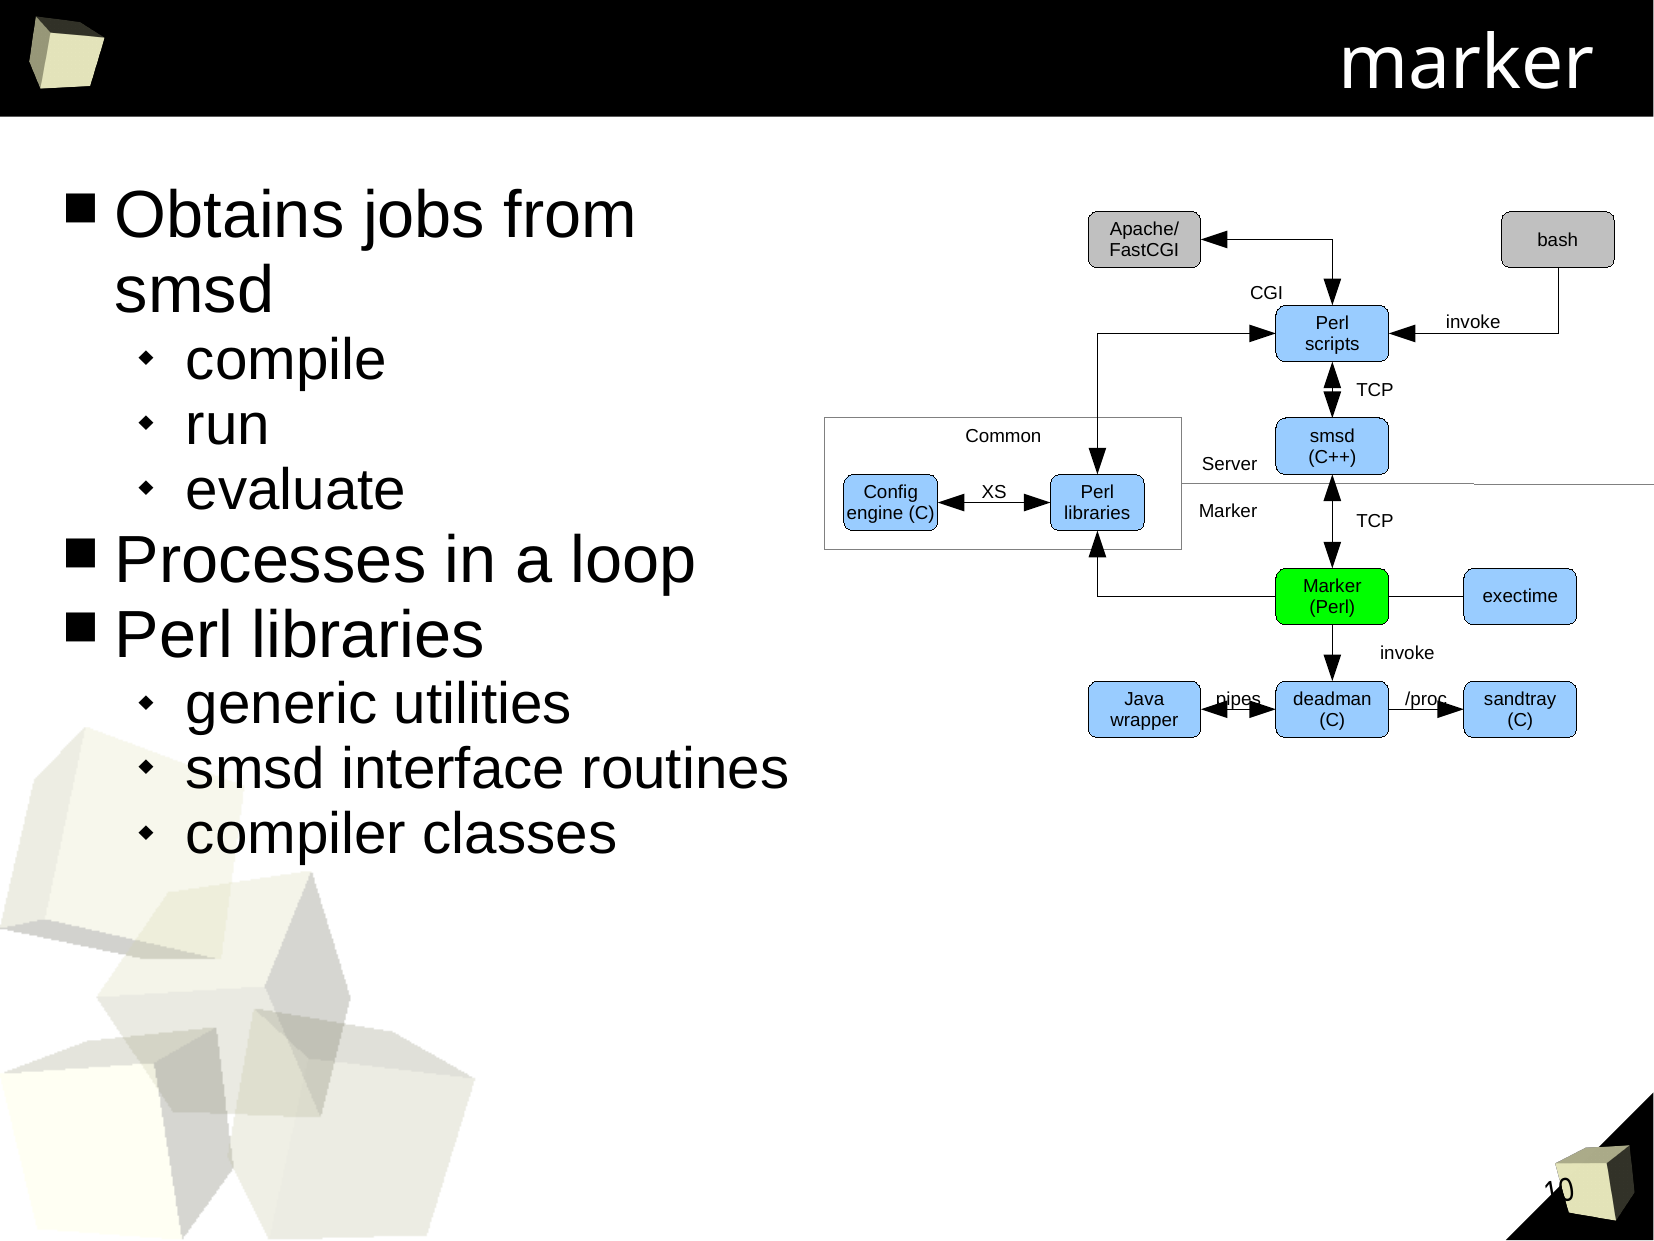

# marker
Obtains jobs from smsd
compile
run
evaluate
Processes in a loop
Perl libraries
generic utilities
smsd interface routines
compiler classes
Apache/
FastCGI
bash
Perl
scripts
Common
smsd
(C++)
Server
Config
engine (C)
Perl
libraries
Marker
Marker
(Perl)
exectime
Java
wrapper
deadman
(C)
sandtray
(C)